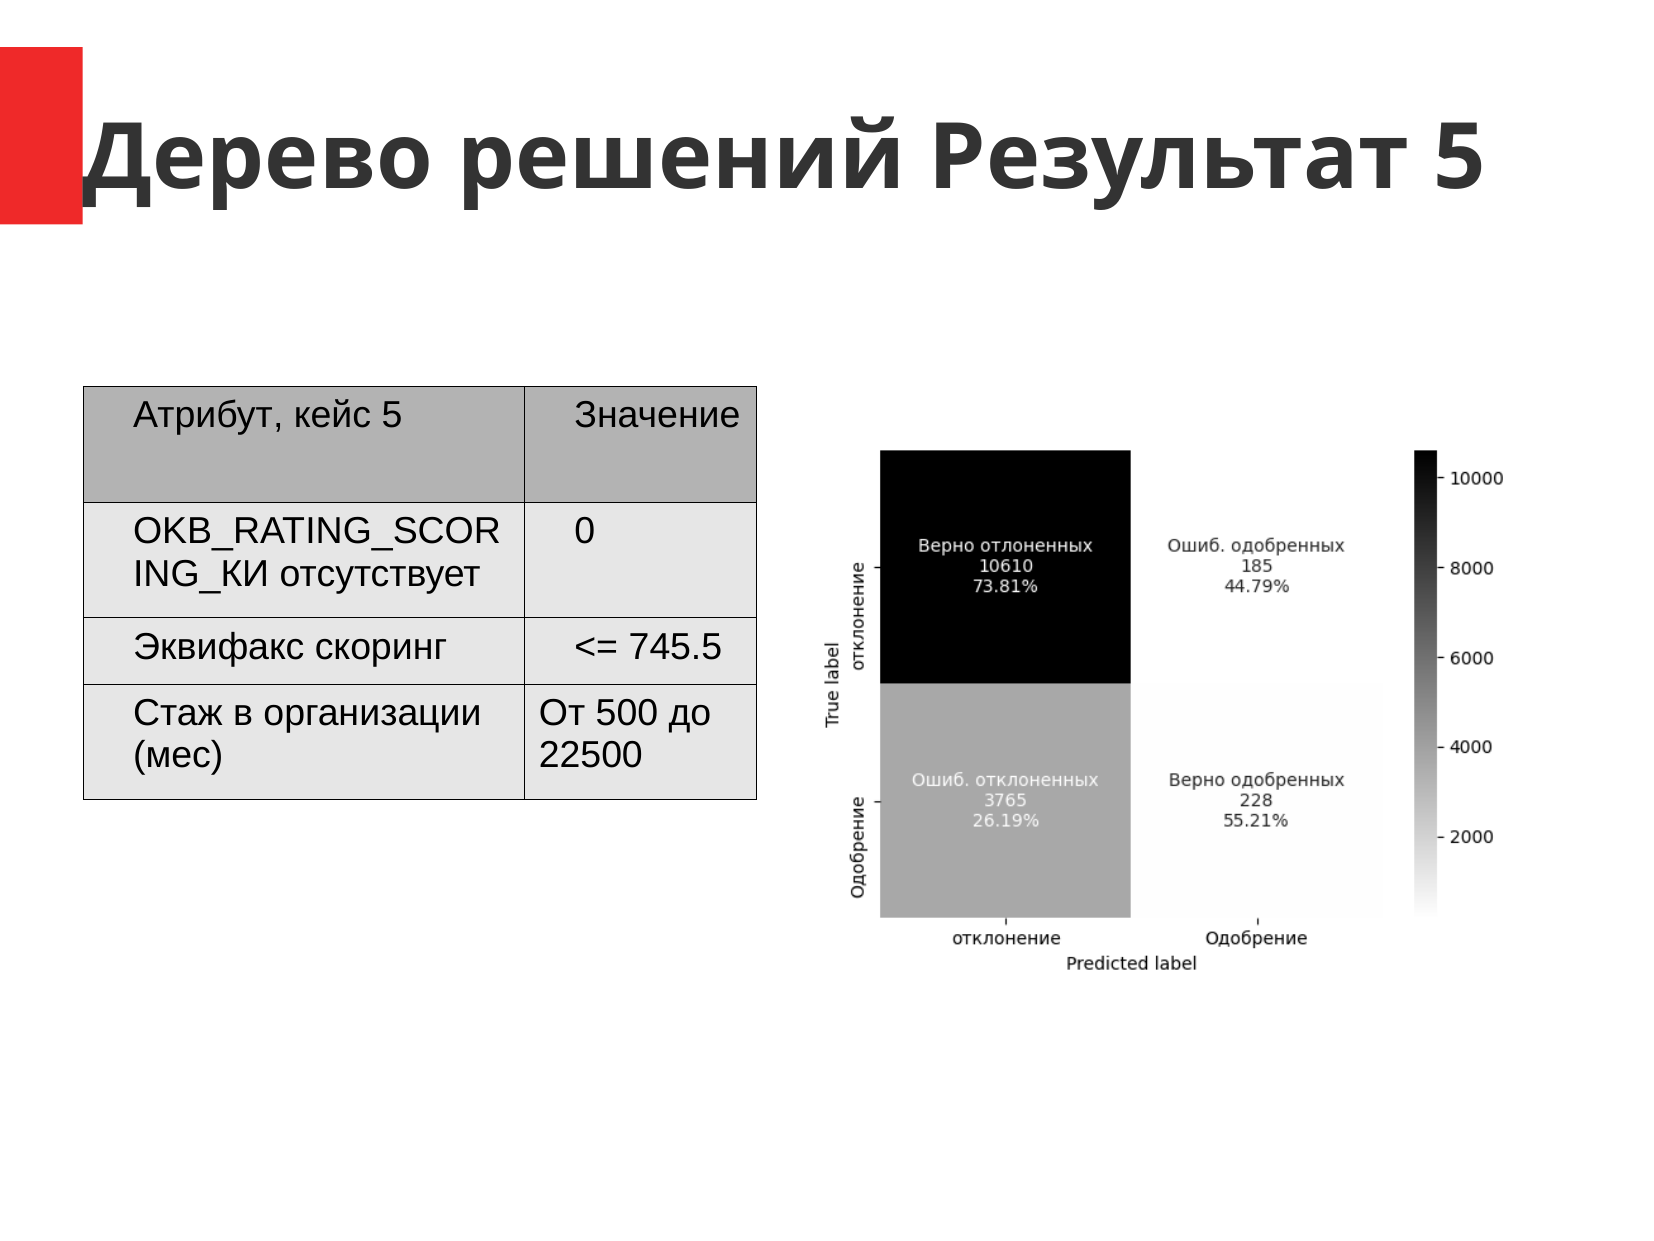

# Дерево решений Результат 5
| Атрибут, кейс 5 | Значение |
| --- | --- |
| OKB\_RATING\_SCORING\_КИ отсутствует | 0 |
| Эквифакс скоринг | <= 745.5 |
| Стаж в организации (мес) | От 500 до 22500 |